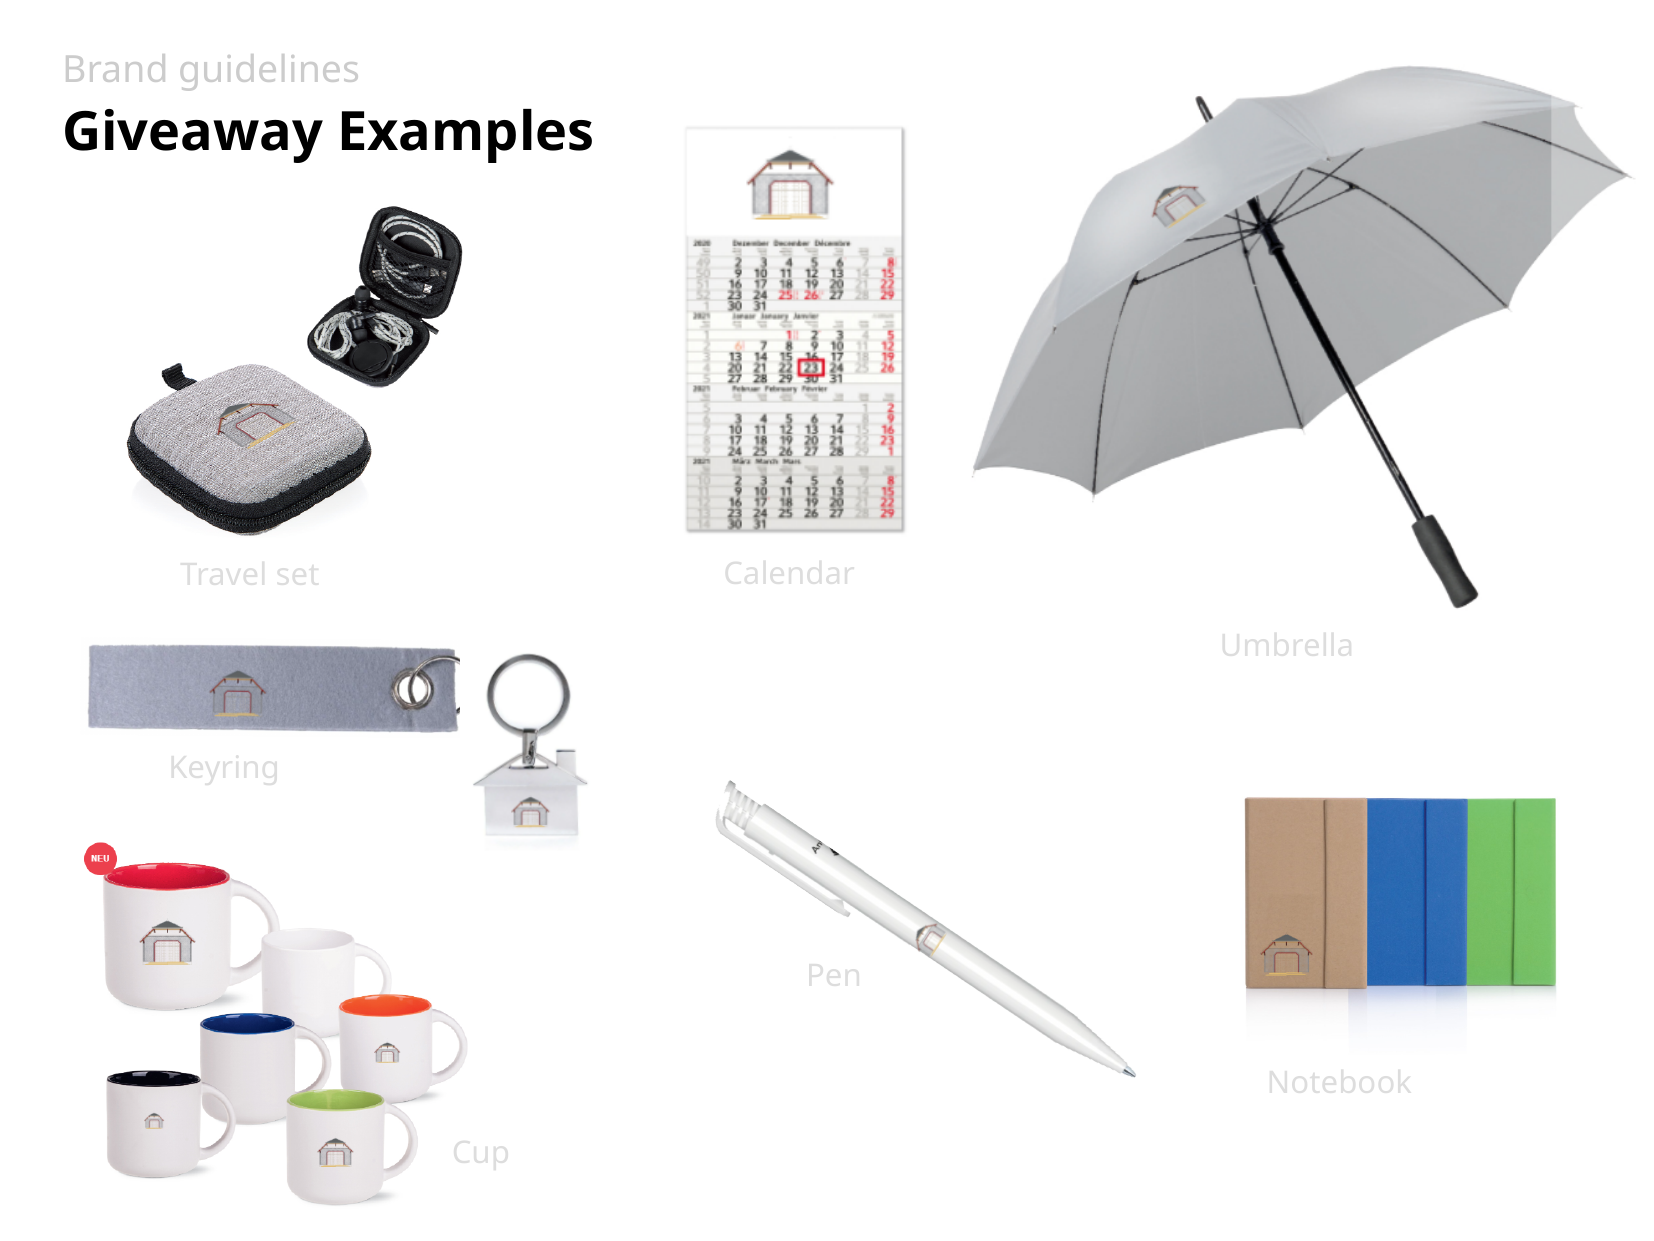

Brand guidelines
Giveaway Examples
Calendar
Travel set
Umbrella
Keyring
Pen
Notebook
Cup